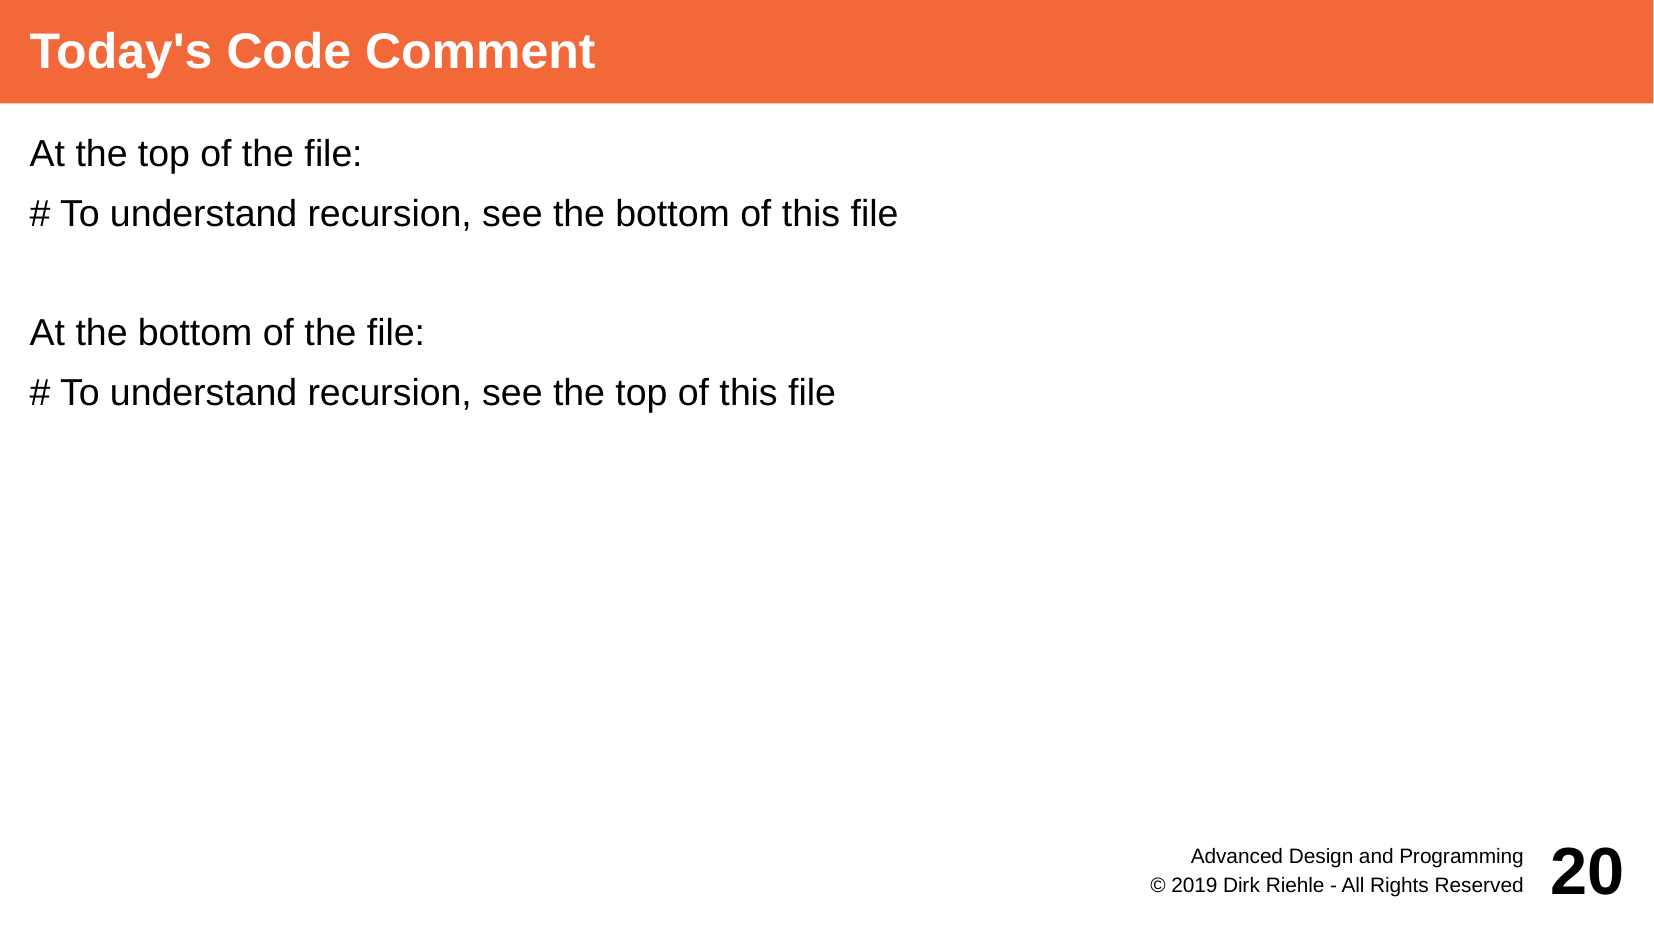

# Today's Code Comment
At the top of the file:
# To understand recursion, see the bottom of this file
At the bottom of the file:
# To understand recursion, see the top of this file
Advanced Design and Programming
20
© 2019 Dirk Riehle - All Rights Reserved